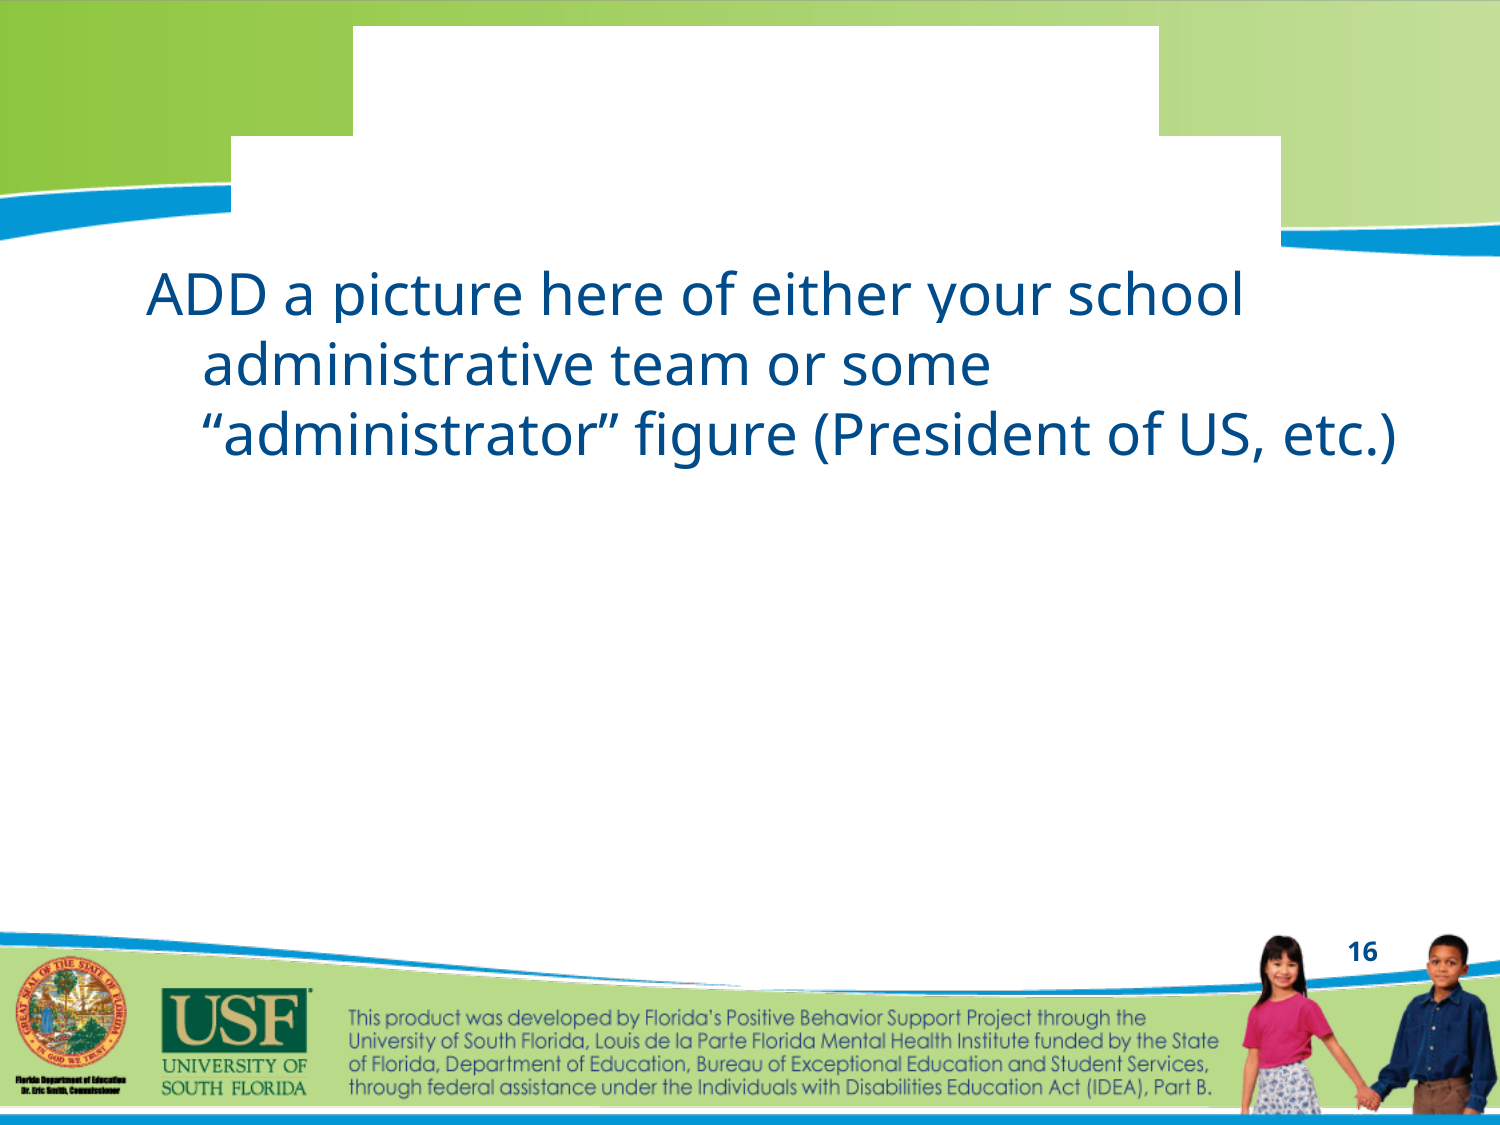

# 1. You MUST have administrator support.
ADD a picture here of either your school administrative team or some “administrator” figure (President of US, etc.)